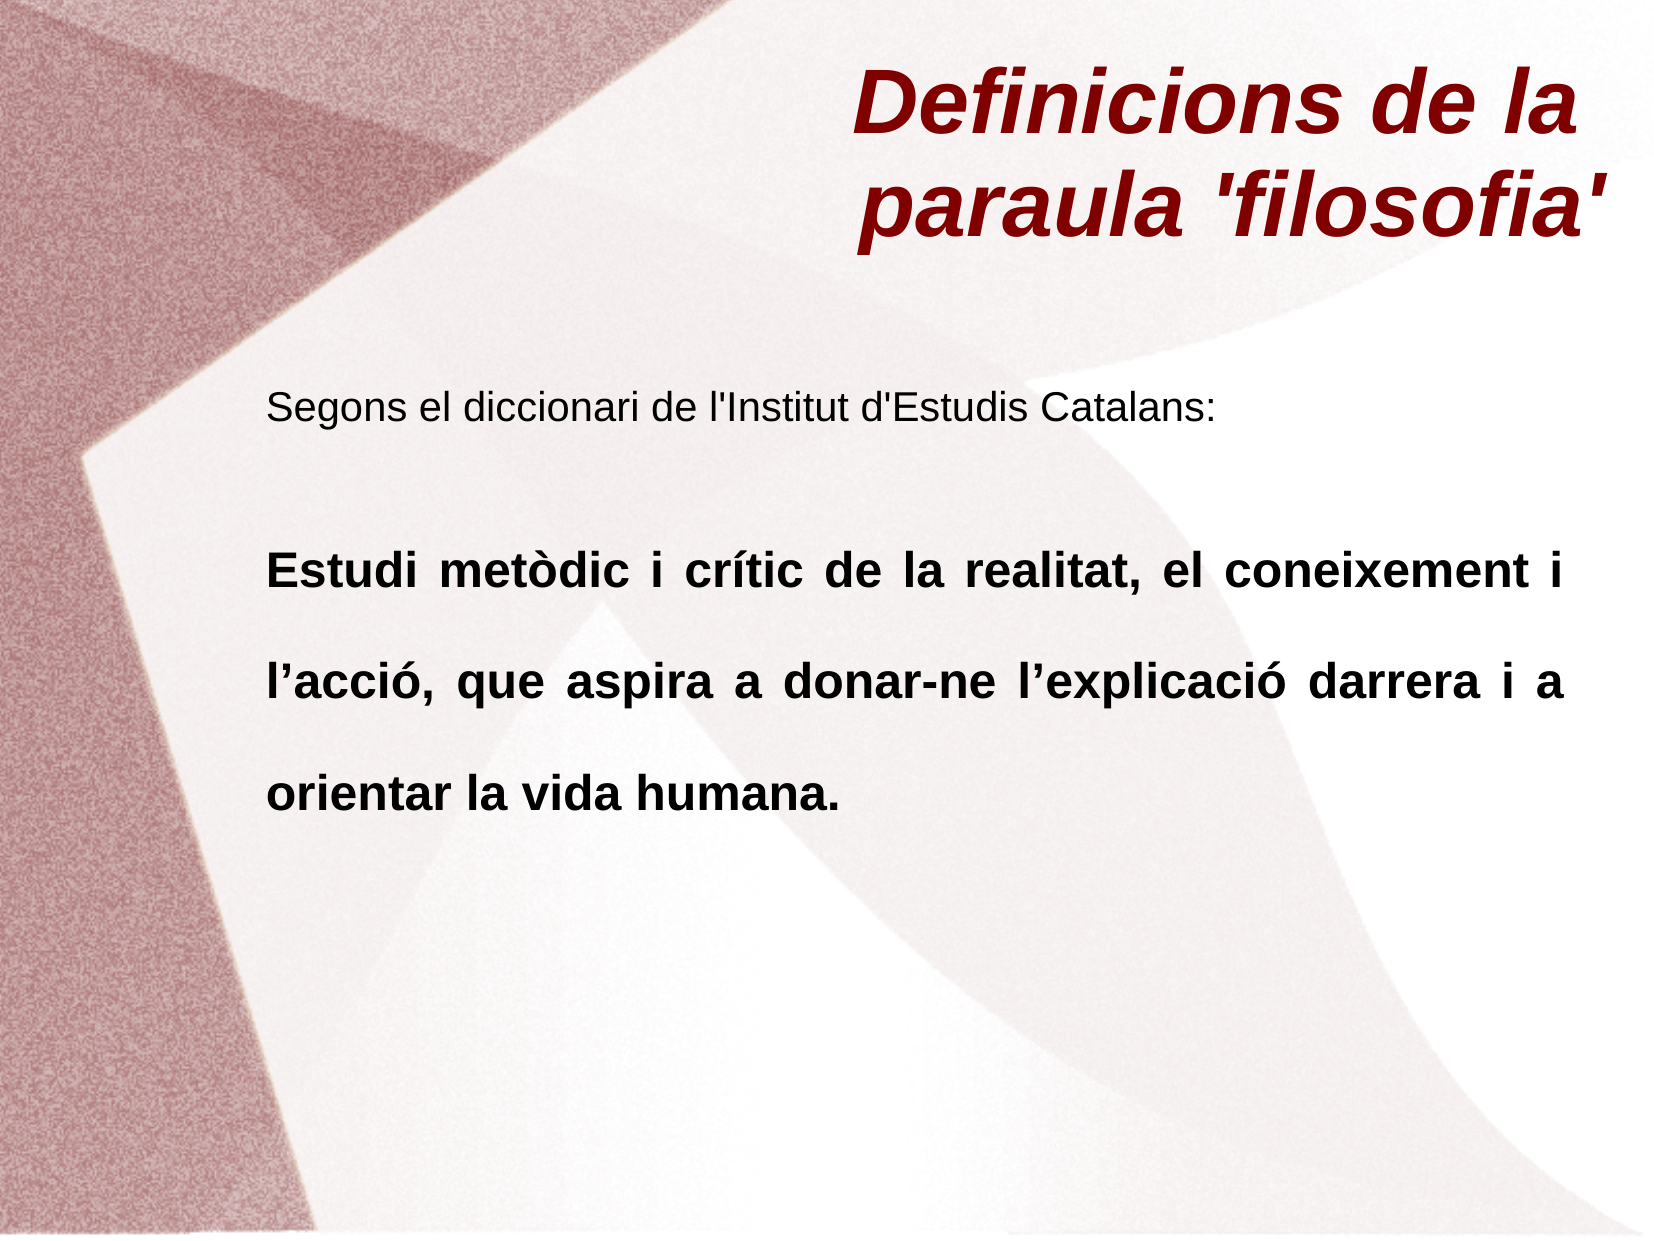

Title
# Definicions de la paraula 'filosofia'
Segons el diccionari de l'Institut d'Estudis Catalans:
Estudi metòdic i crític de la realitat, el coneixement i l’acció, que aspira a donar-ne l’explicació darrera i a orientar la vida humana.